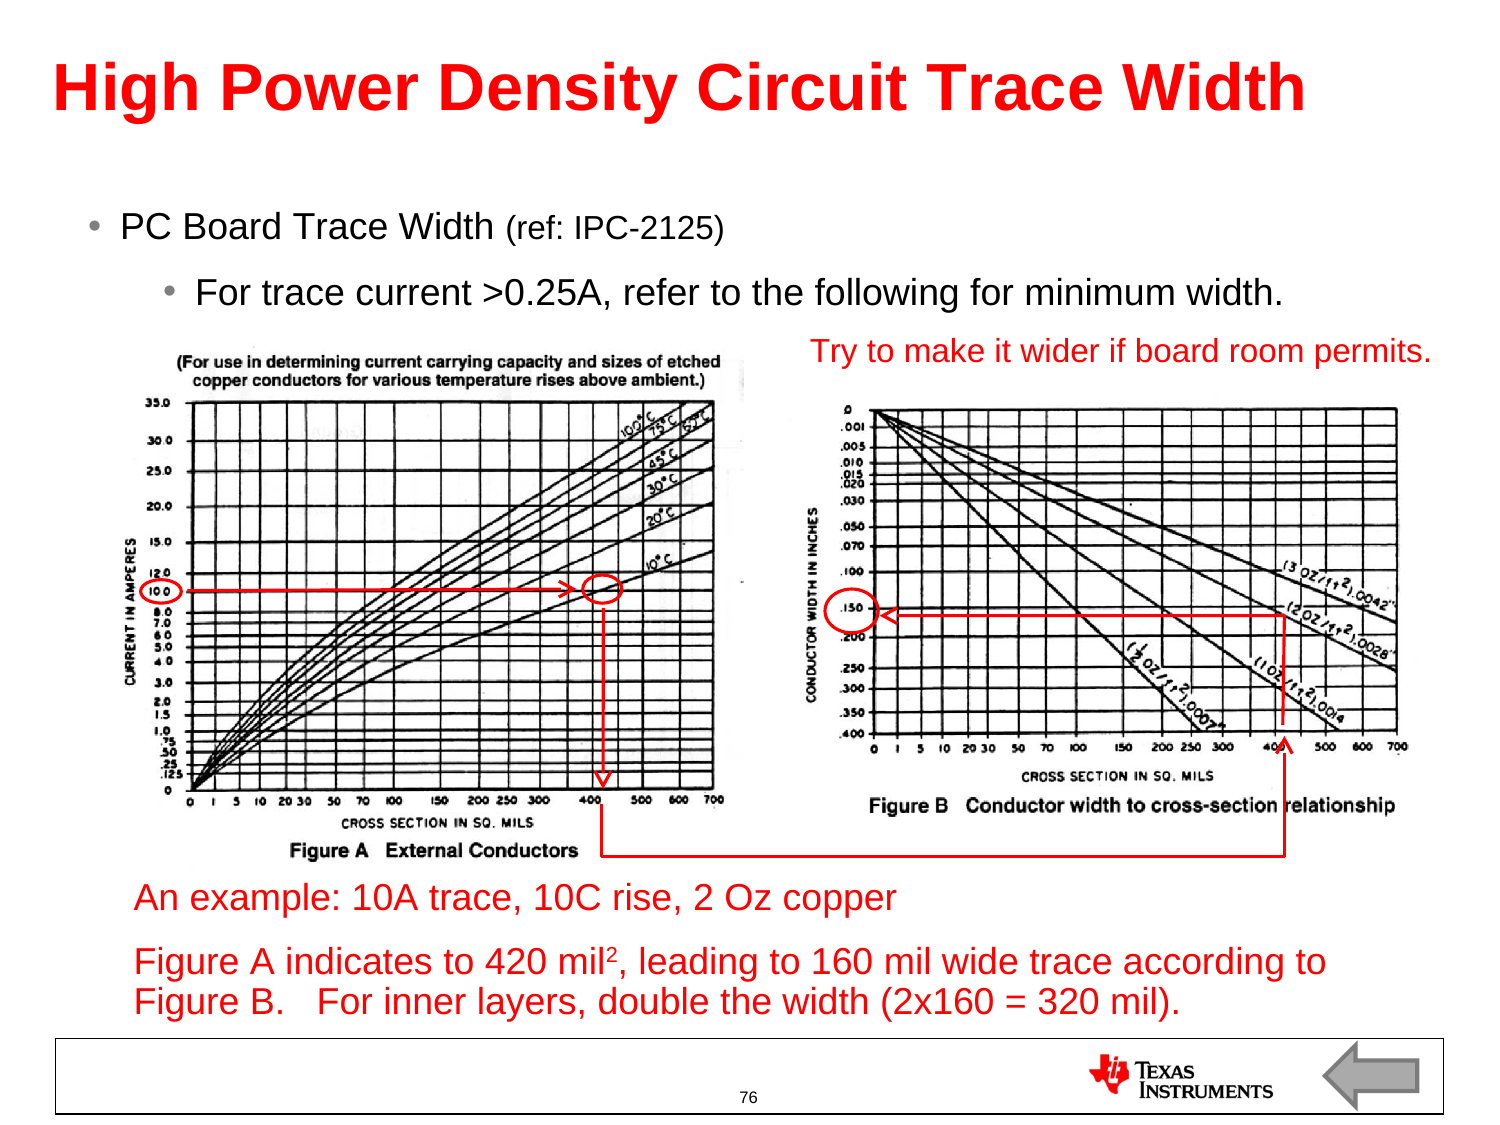

# High Power Density Circuit Trace Width
PC Board Trace Width (ref: IPC-2125)
For trace current >0.25A, refer to the following for minimum width.
Try to make it wider if board room permits.
An example: 10A trace, 10C rise, 2 Oz copper
Figure A indicates to 420 mil2, leading to 160 mil wide trace according to Figure B. For inner layers, double the width (2x160 = 320 mil).